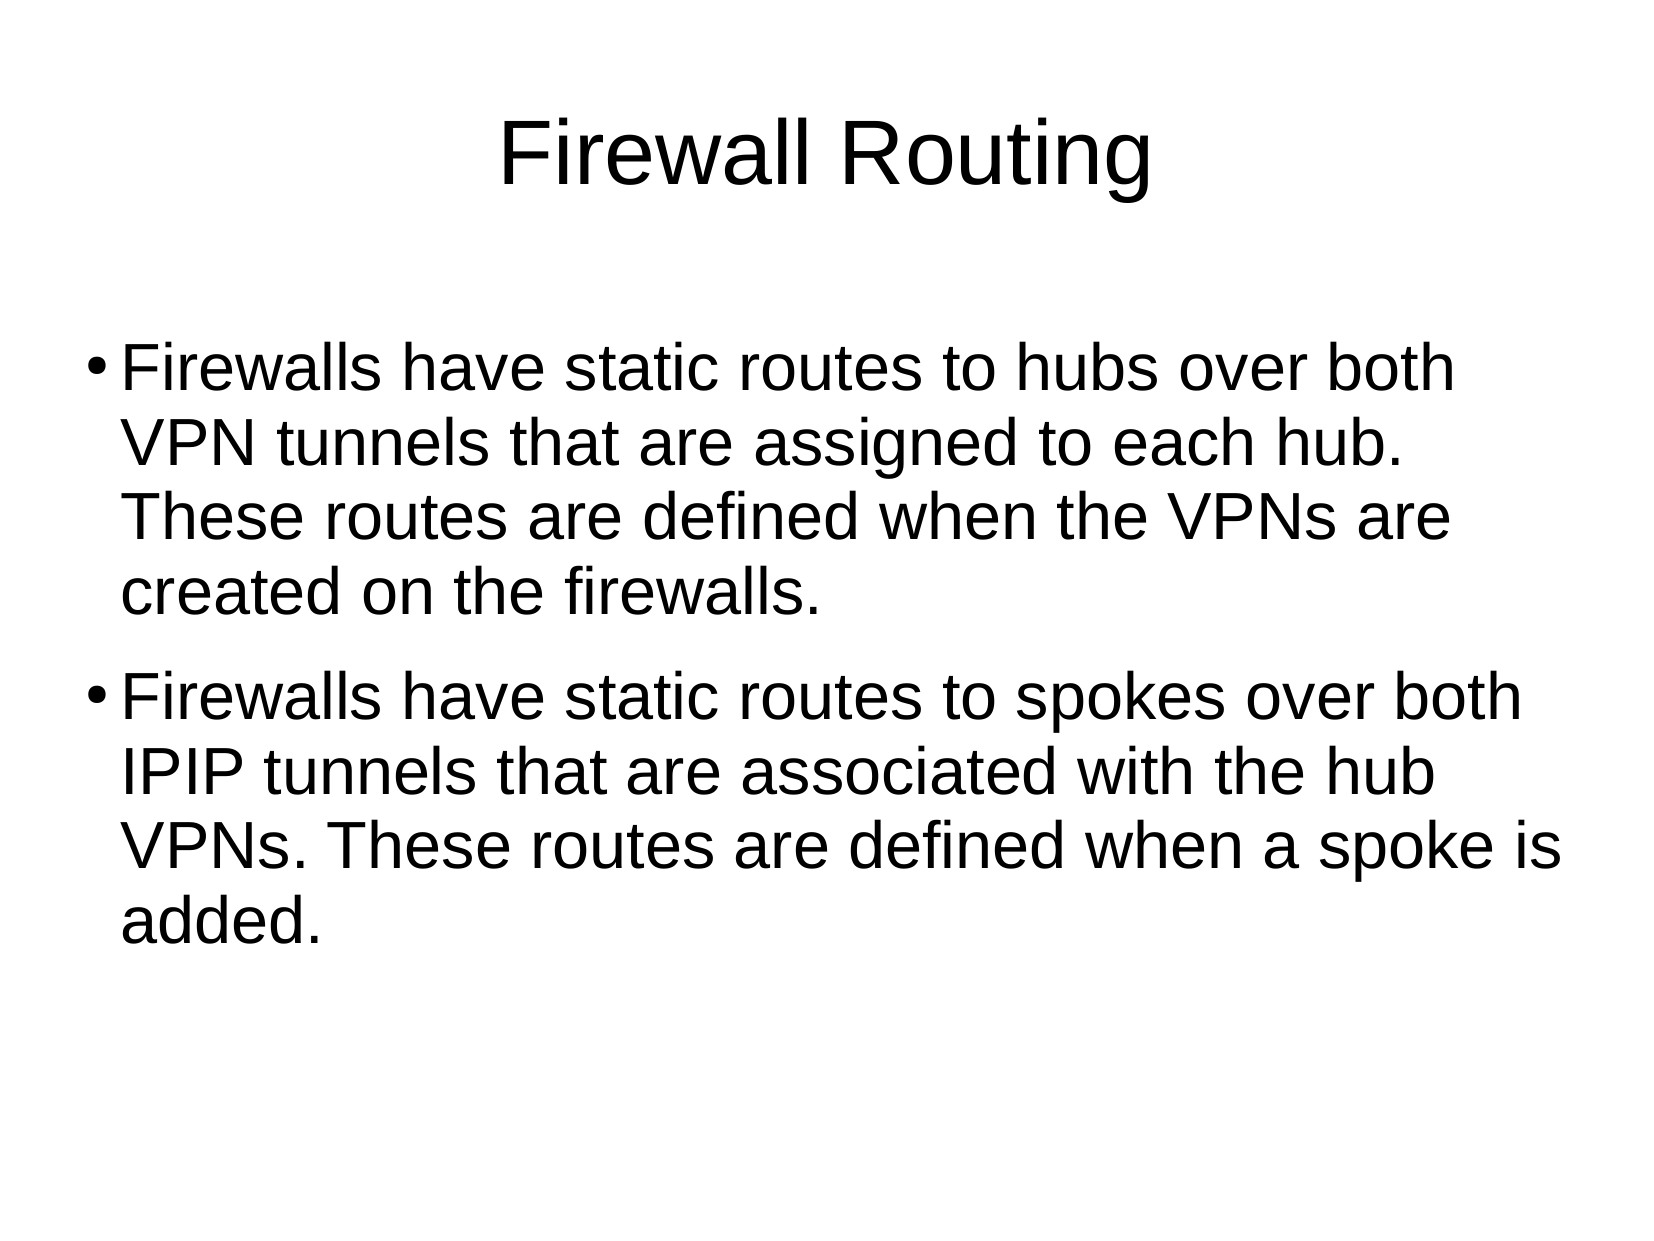

# Firewall Routing
Firewalls have static routes to hubs over both VPN tunnels that are assigned to each hub. These routes are defined when the VPNs are created on the firewalls.
Firewalls have static routes to spokes over both IPIP tunnels that are associated with the hub VPNs. These routes are defined when a spoke is added.